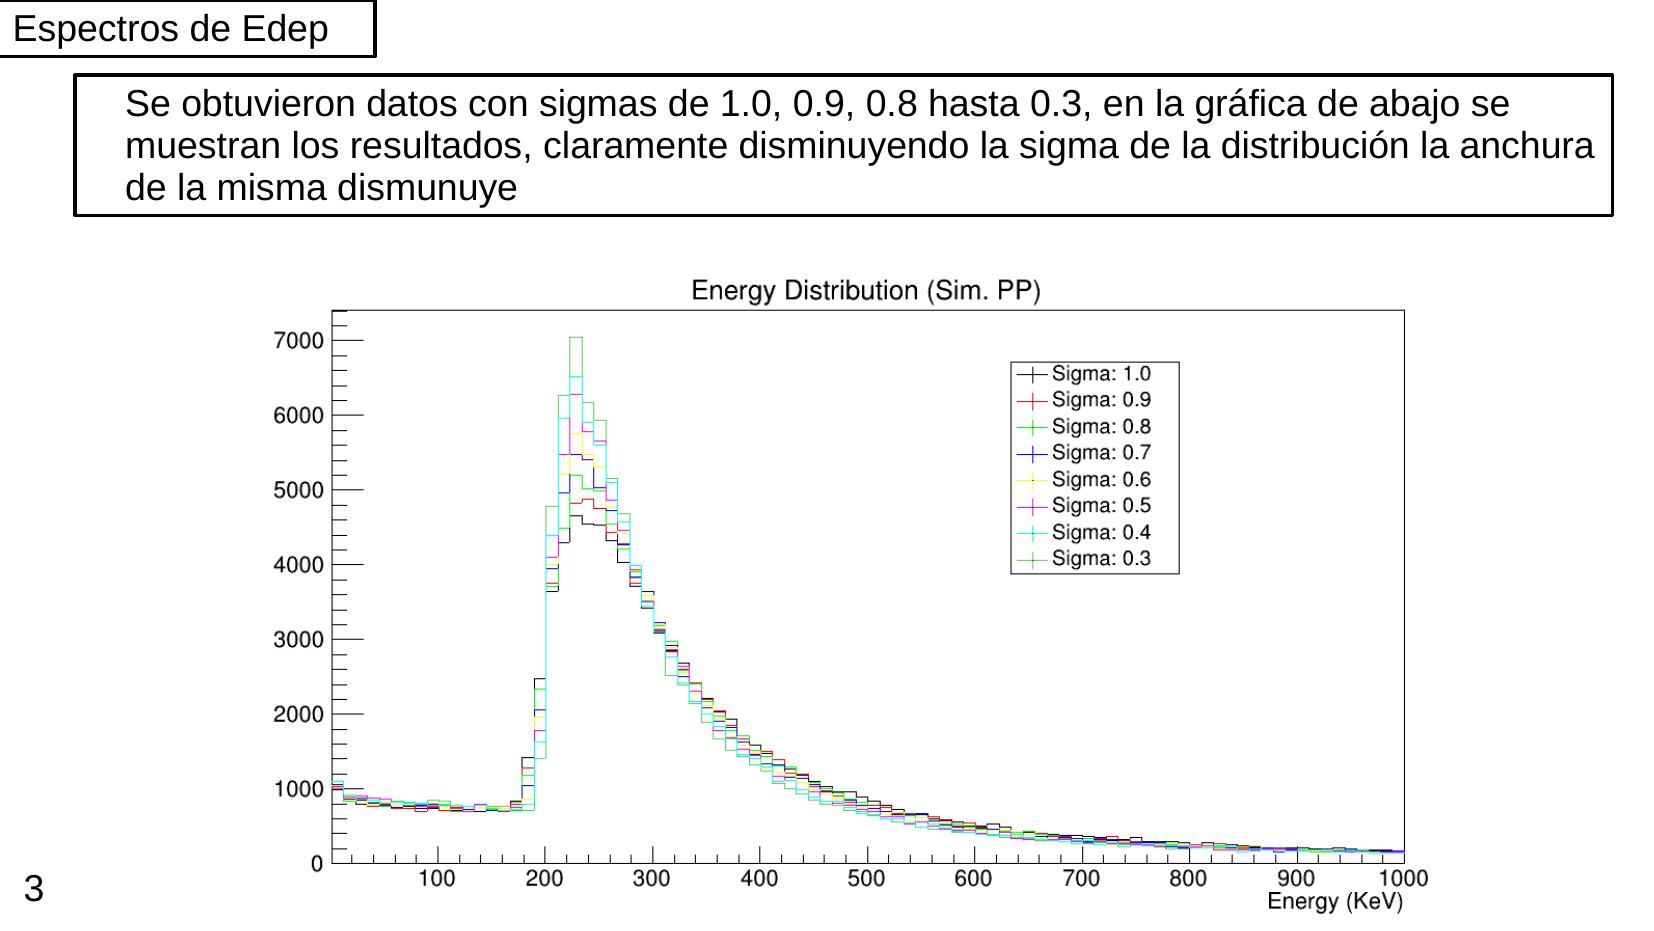

Espectros de Edep
Se obtuvieron datos con sigmas de 1.0, 0.9, 0.8 hasta 0.3, en la gráfica de abajo se muestran los resultados, claramente disminuyendo la sigma de la distribución la anchura de la misma dismunuye